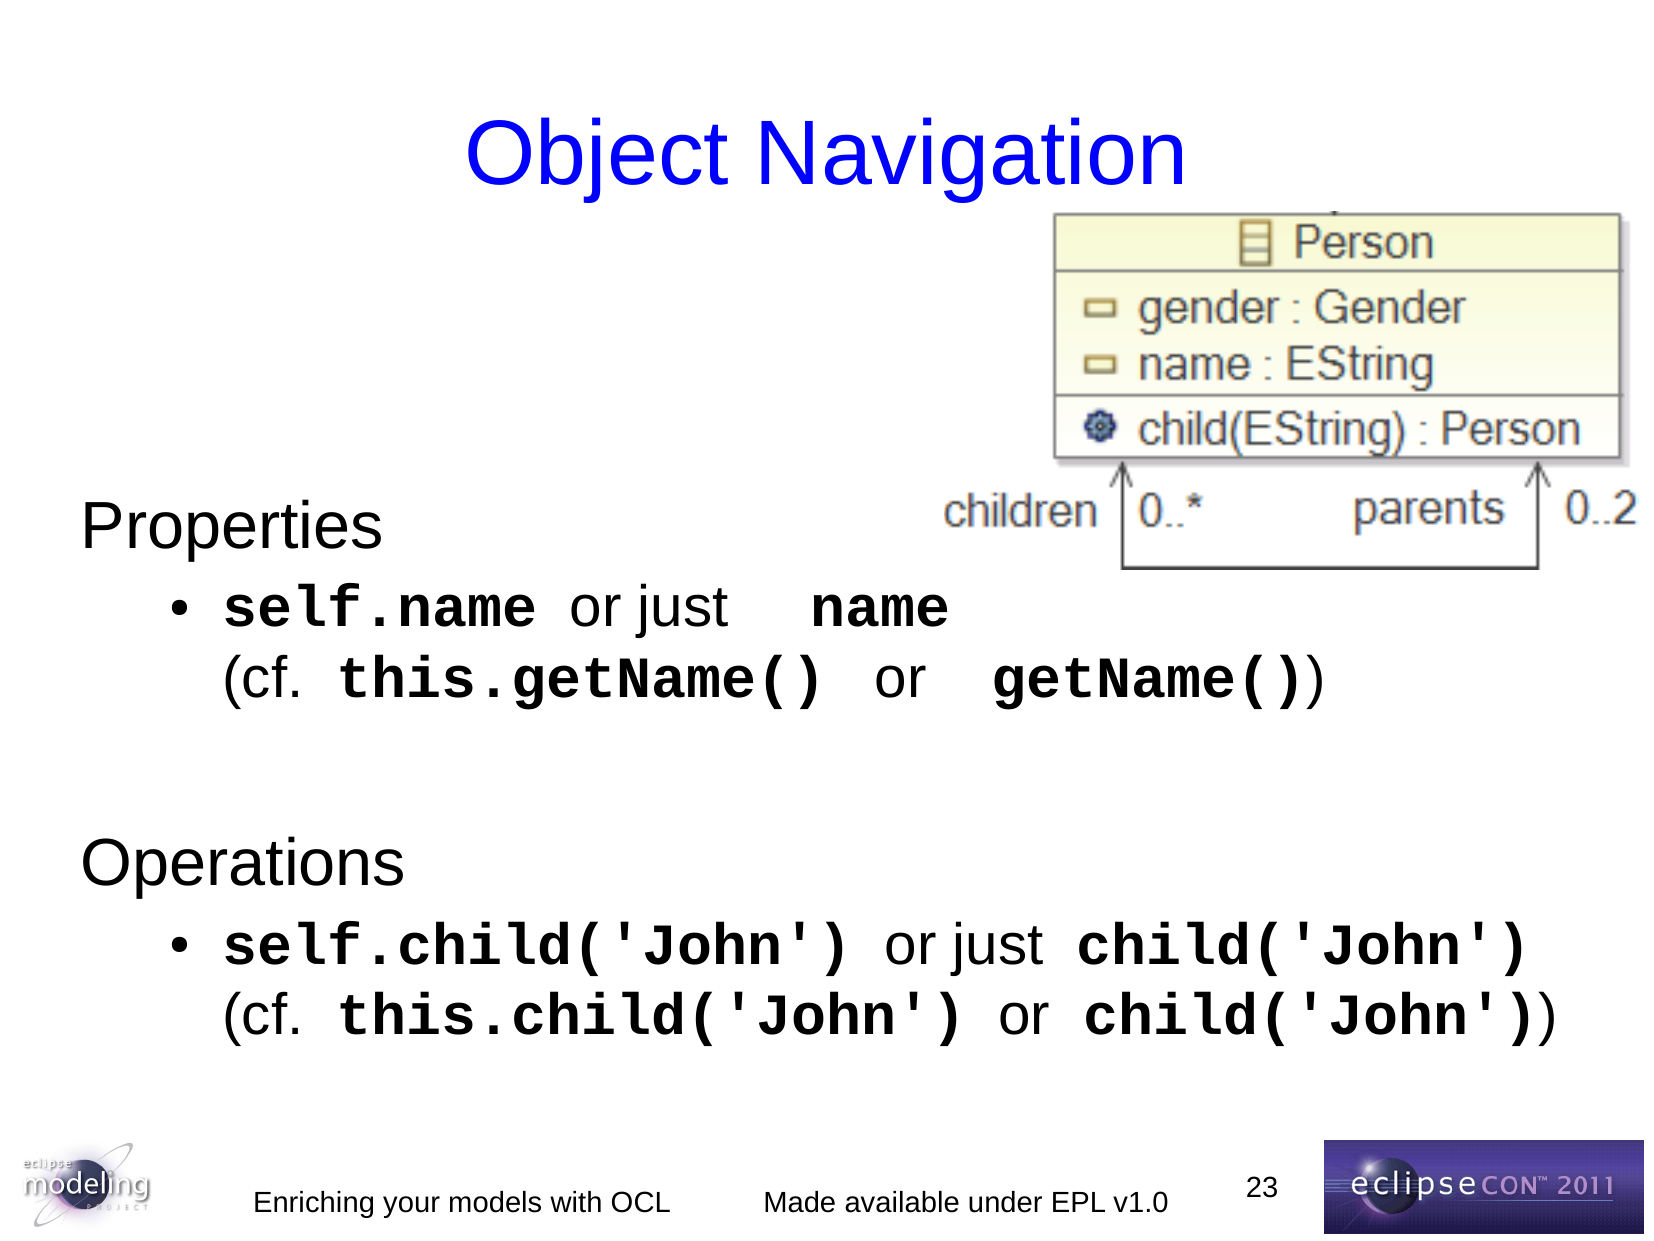

# Object Navigation
Properties
self.name or just name
(cf. this.getName() or getName())
Operations
self.child('John') or just child('John')
(cf. this.child('John') or child('John'))
23
Enriching your models with OCL